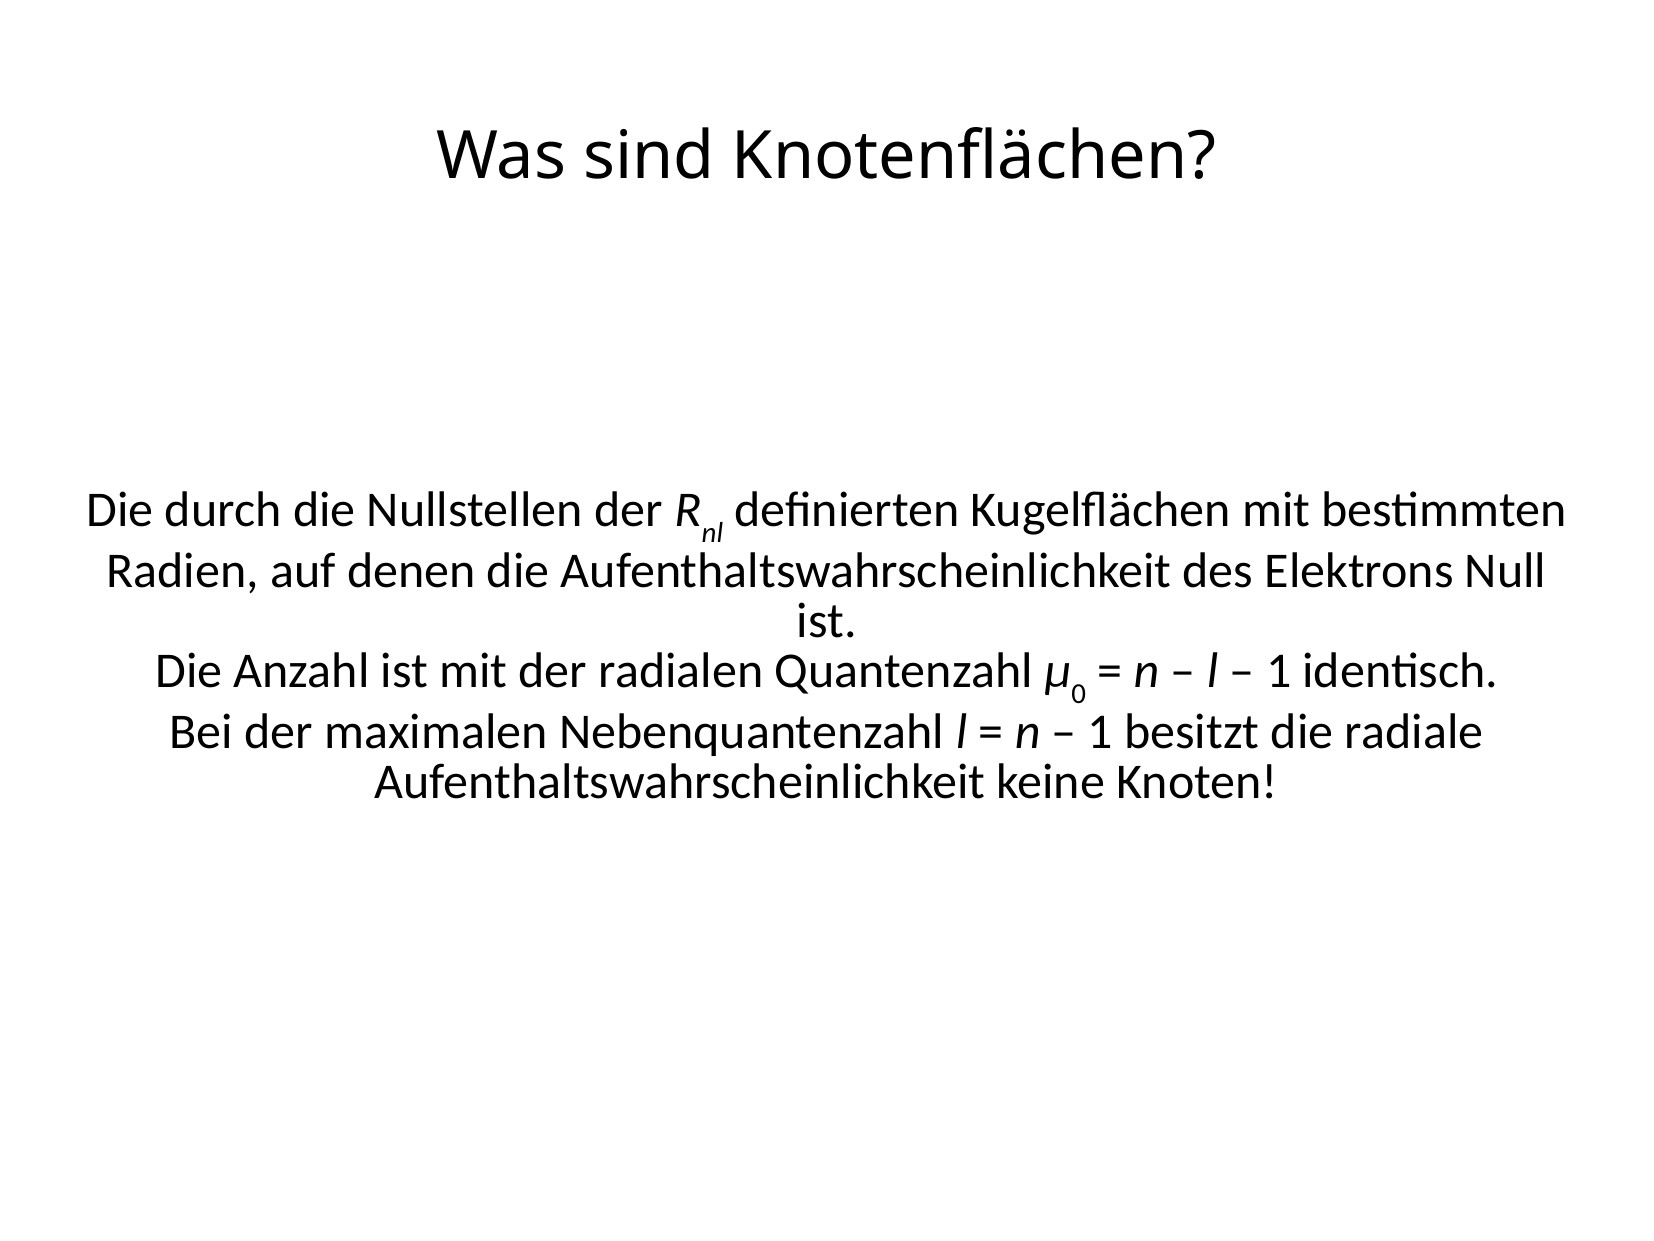

# Was sind Knotenflächen?
Die durch die Nullstellen der Rnl definierten Kugelflächen mit bestimmten Radien, auf denen die Aufenthaltswahrscheinlichkeit des Elektrons Null ist.
Die Anzahl ist mit der radialen Quantenzahl μ0 = n – l – 1 identisch.
Bei der maximalen Nebenquantenzahl l = n – 1 besitzt die radiale Aufenthaltswahrscheinlichkeit keine Knoten!